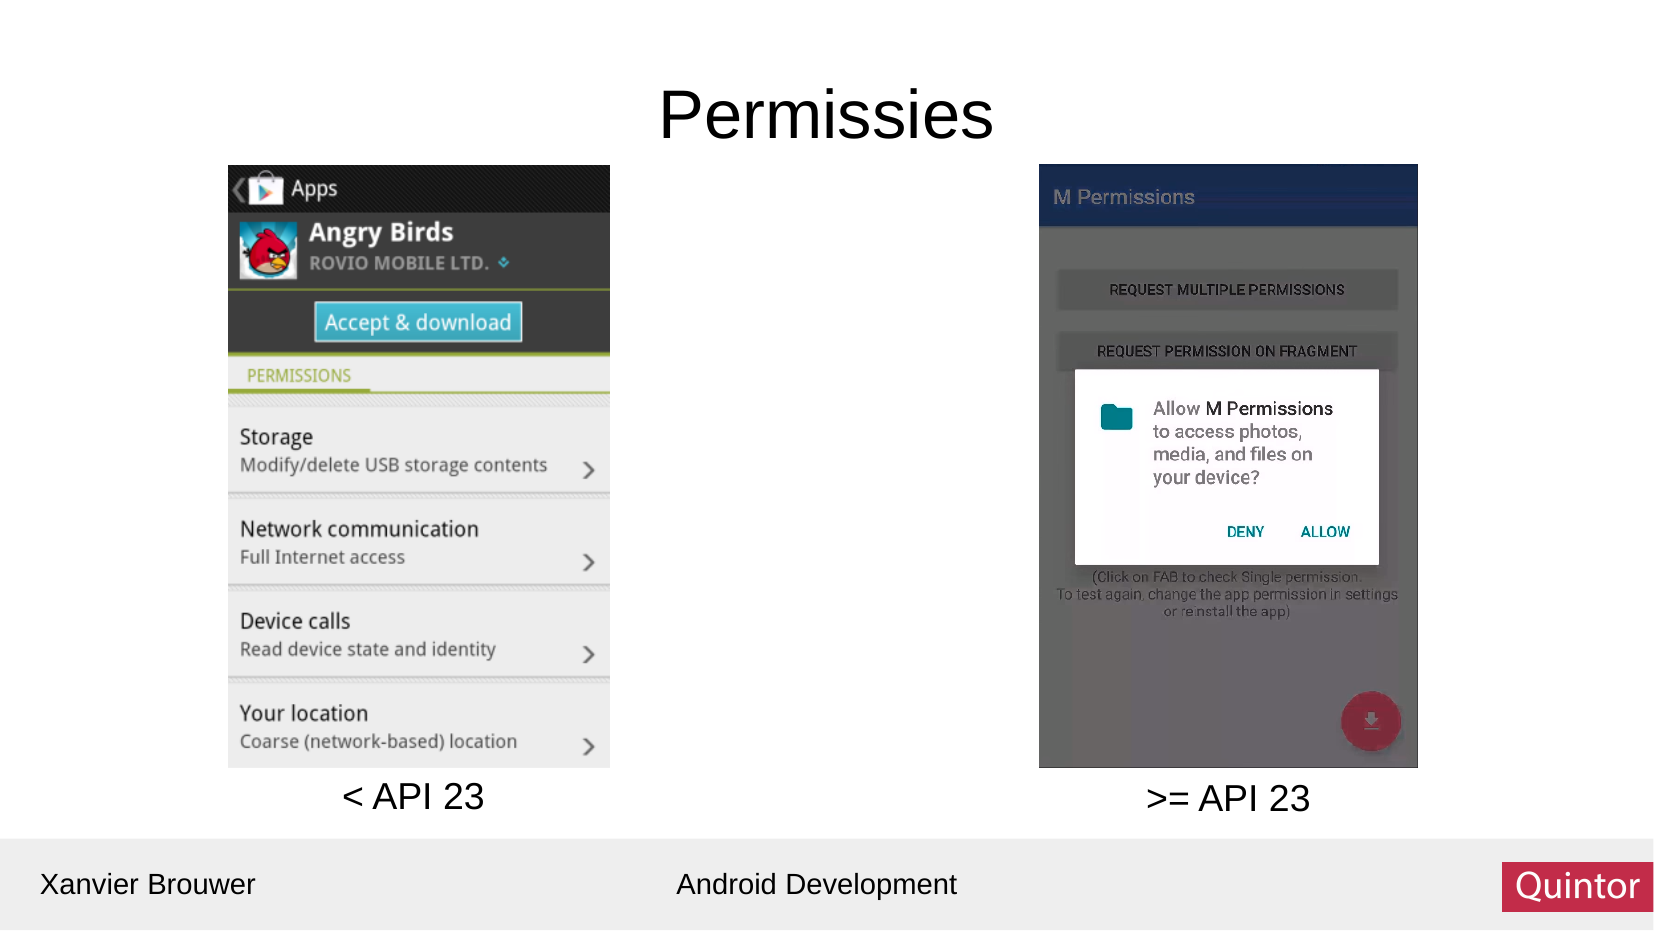

# Permissies
< API 23
>= API 23